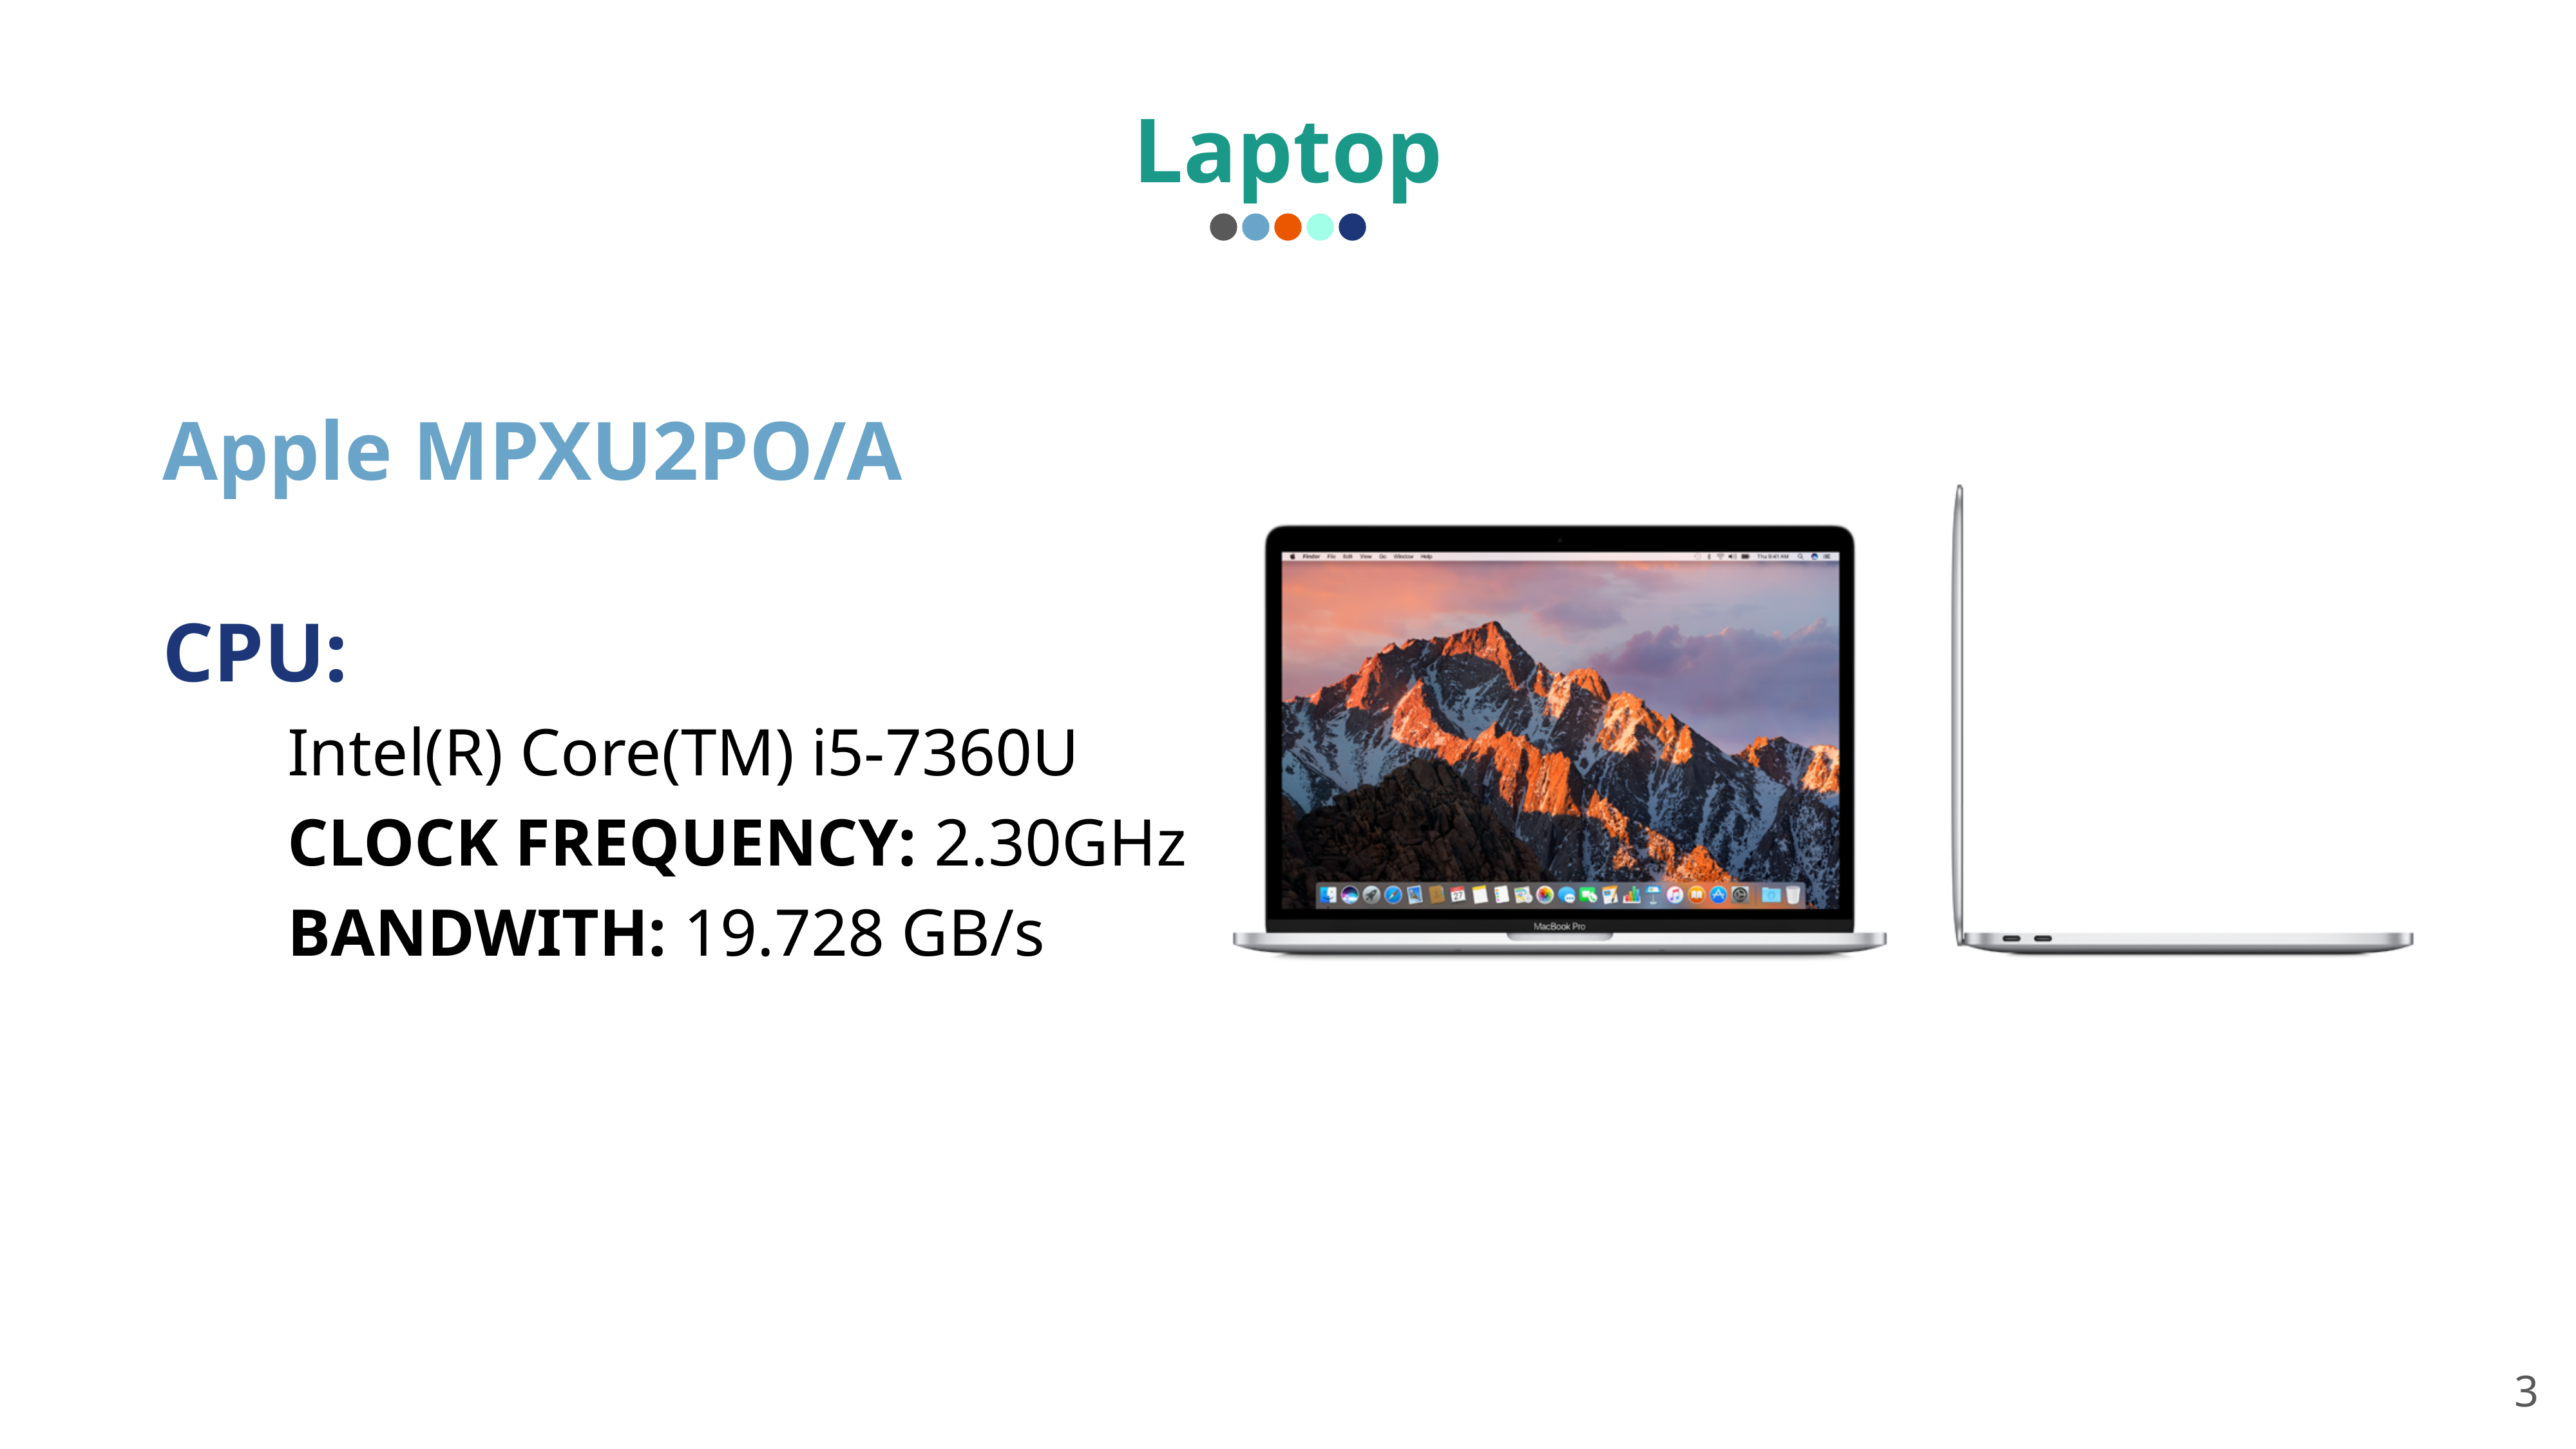

Laptop
Apple MPXU2PO/A
CPU:
			Intel(R) Core(TM) i5-7360U
 	CLOCK FREQUENCY: 2.30GHz
BANDWITH: 19.728 GB/s